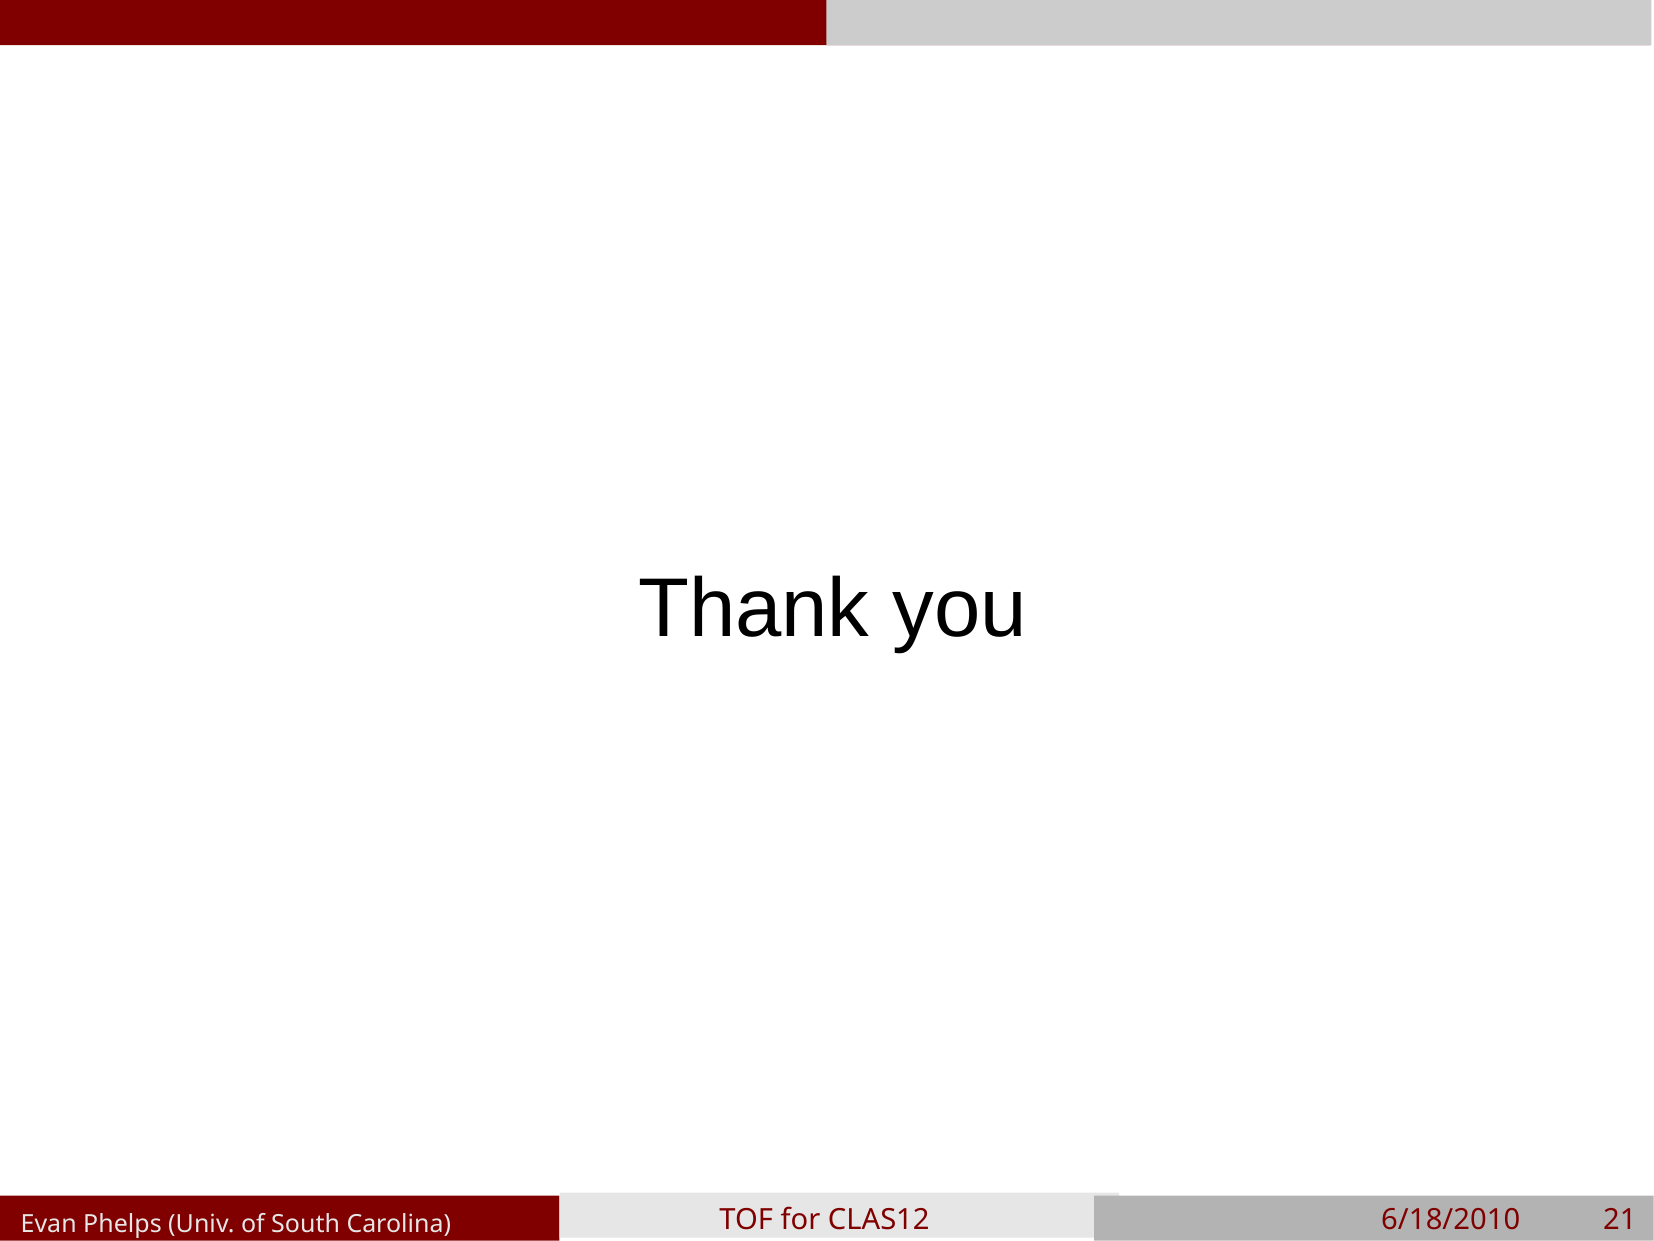

# Thank you
TOF for CLAS12
21